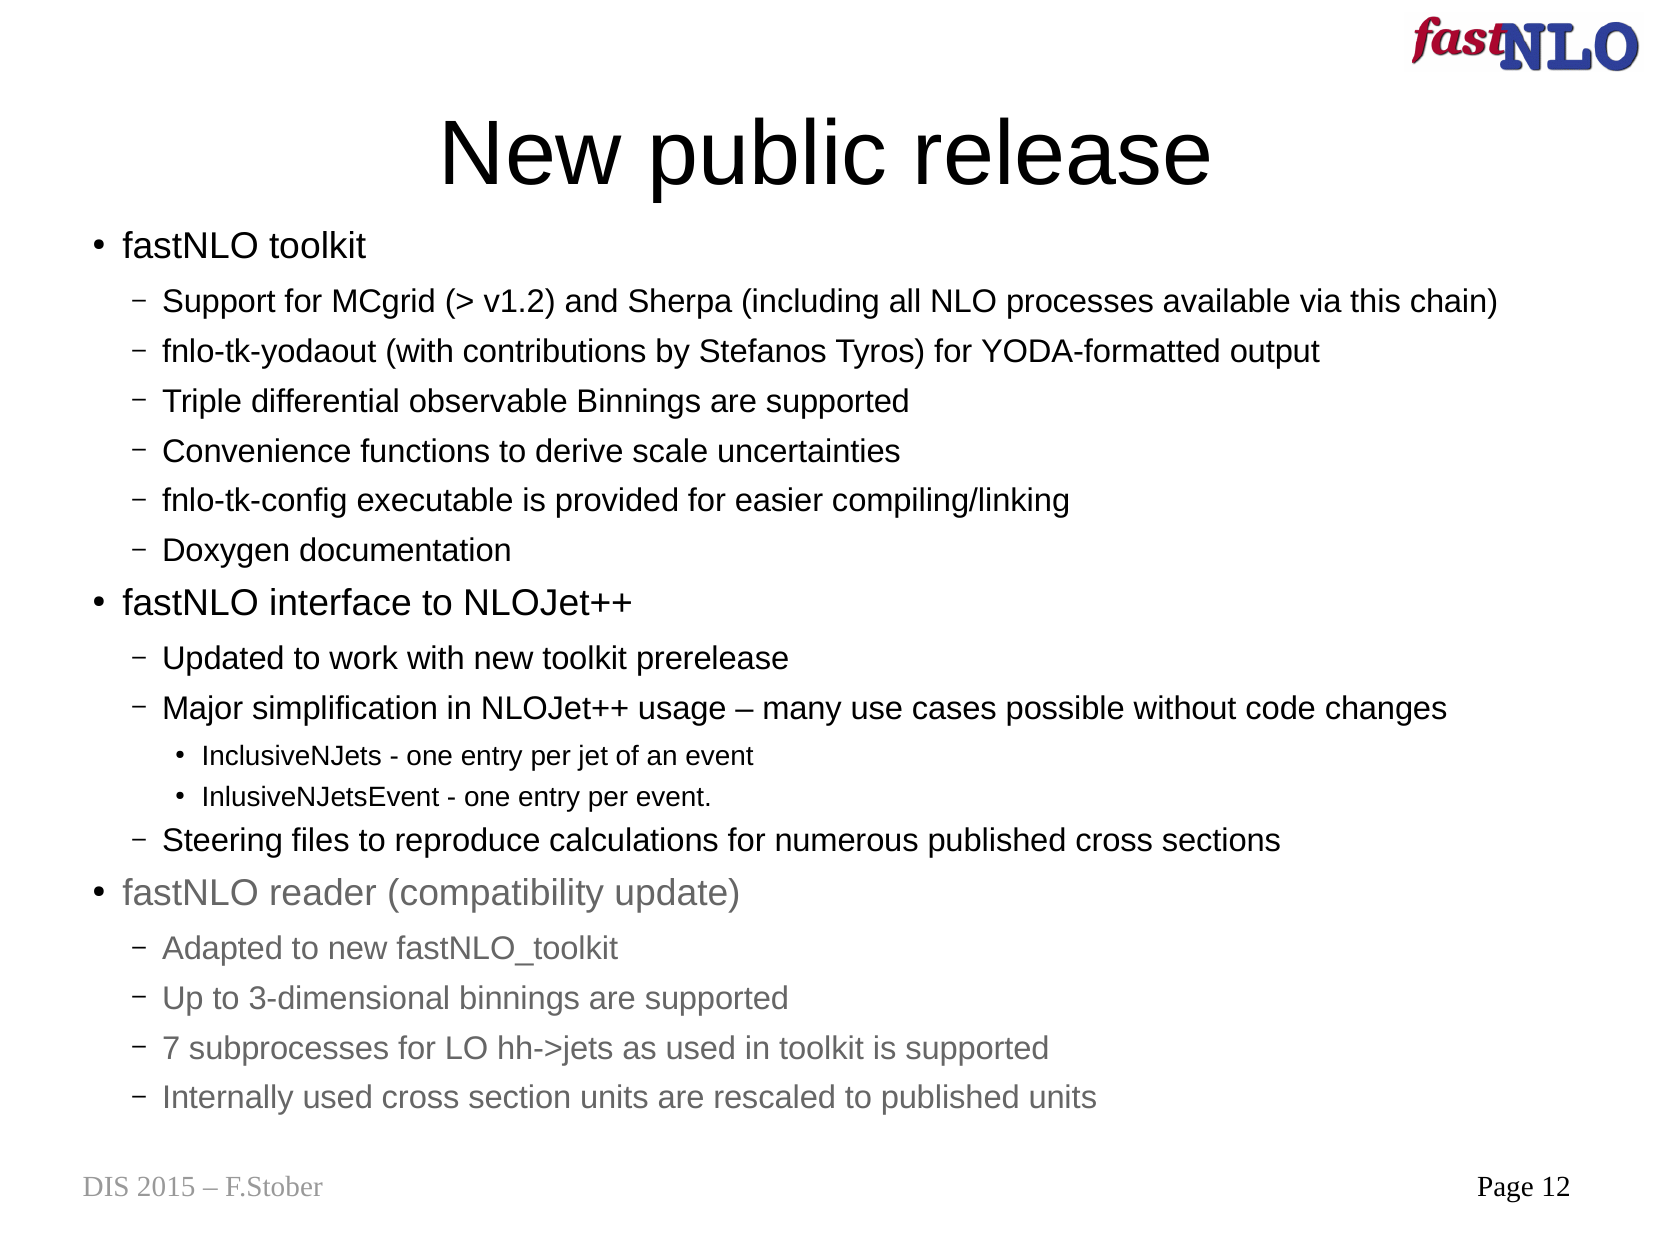

# New public release
fastNLO toolkit
Support for MCgrid (> v1.2) and Sherpa (including all NLO processes available via this chain)
fnlo-tk-yodaout (with contributions by Stefanos Tyros) for YODA-formatted output
Triple differential observable Binnings are supported
Convenience functions to derive scale uncertainties
fnlo-tk-config executable is provided for easier compiling/linking
Doxygen documentation
fastNLO interface to NLOJet++
Updated to work with new toolkit prerelease
Major simplification in NLOJet++ usage – many use cases possible without code changes
InclusiveNJets - one entry per jet of an event
InlusiveNJetsEvent - one entry per event.
Steering files to reproduce calculations for numerous published cross sections
fastNLO reader (compatibility update)
Adapted to new fastNLO_toolkit
Up to 3-dimensional binnings are supported
7 subprocesses for LO hh->jets as used in toolkit is supported
Internally used cross section units are rescaled to published units
12